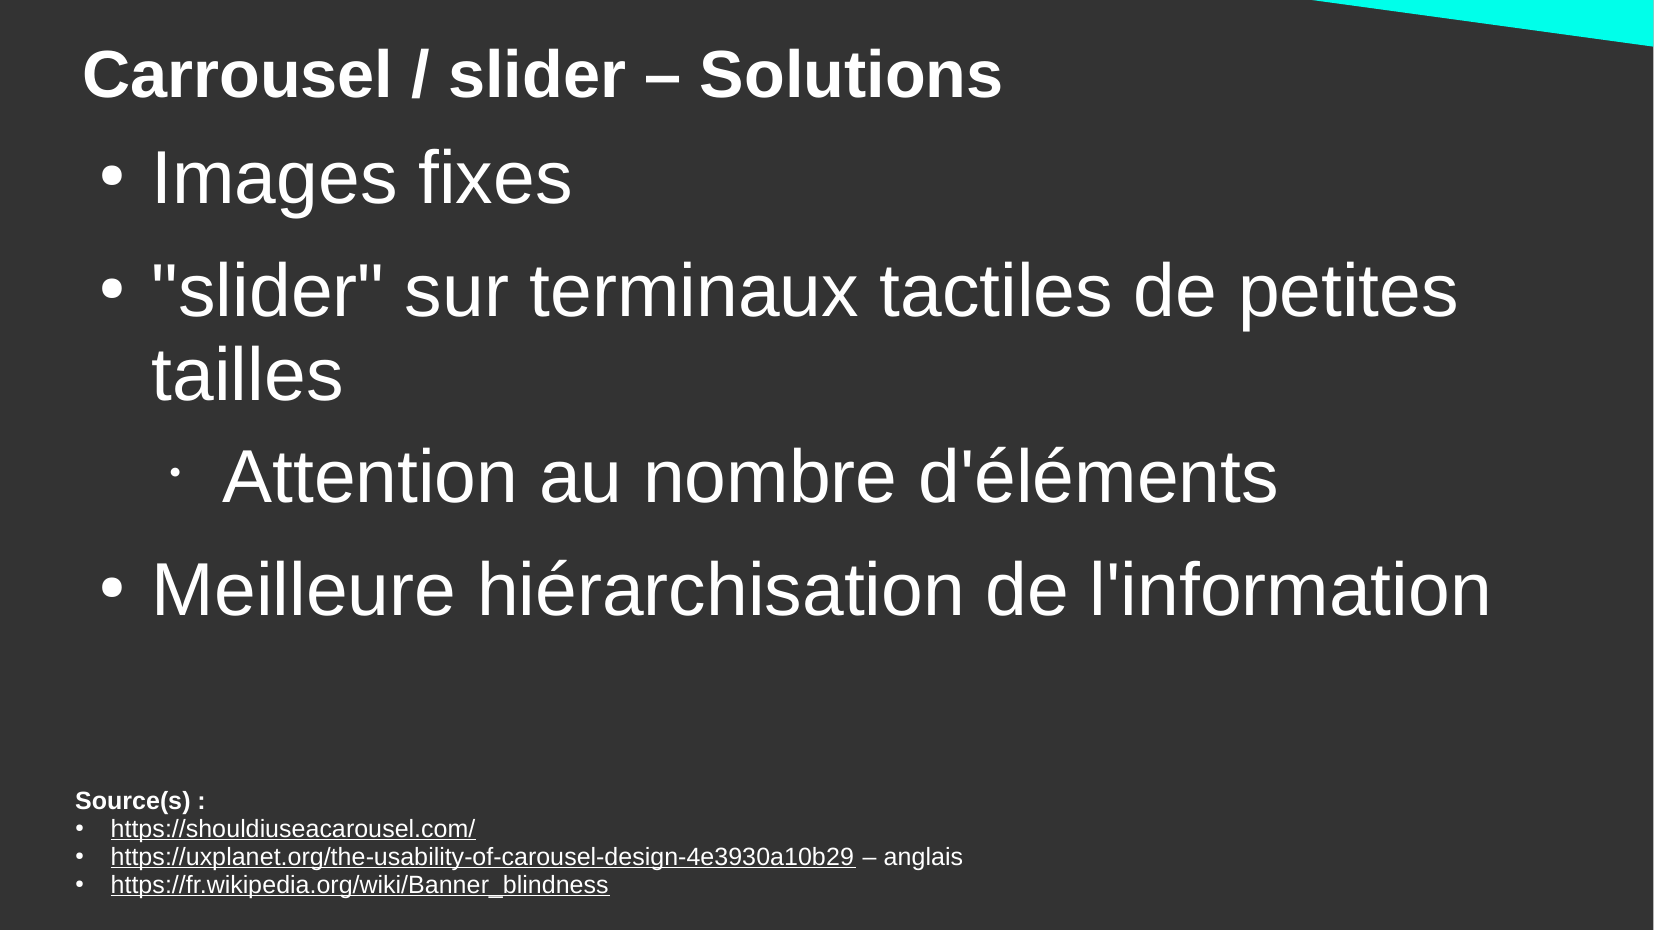

# Carrousel / slider – Solutions
Images fixes
"slider" sur terminaux tactiles de petites tailles
Attention au nombre d'éléments
Meilleure hiérarchisation de l'information
Source(s) :
https://shouldiuseacarousel.com/
https://uxplanet.org/the-usability-of-carousel-design-4e3930a10b29 – anglais
https://fr.wikipedia.org/wiki/Banner_blindness